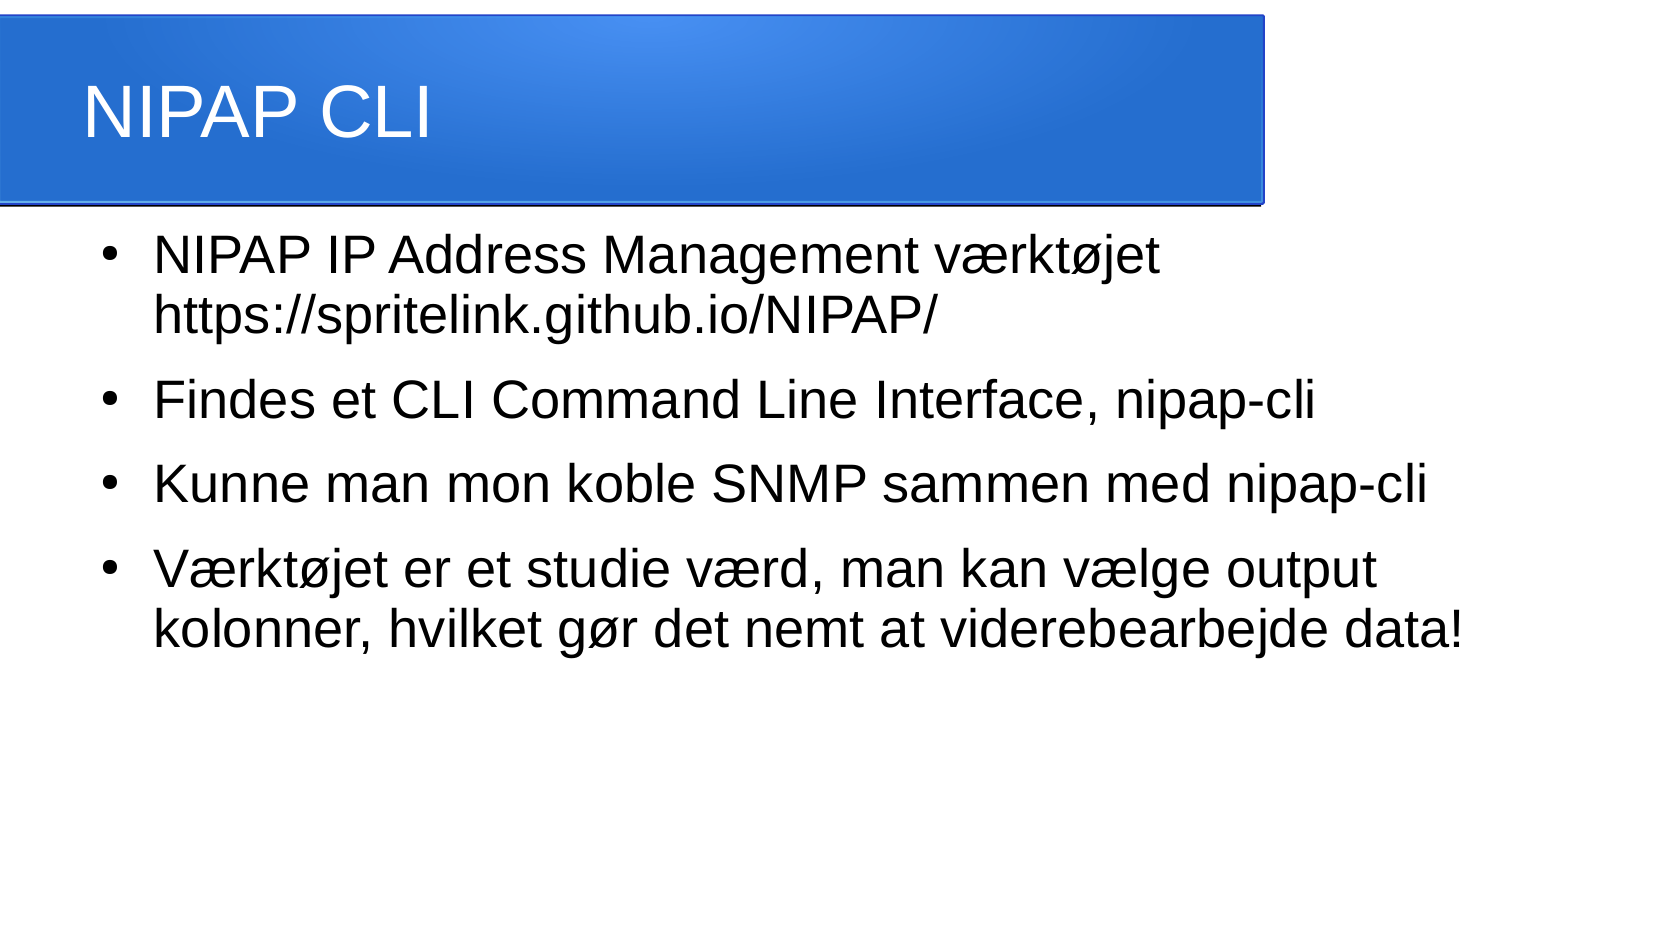

# NIPAP CLI
NIPAP IP Address Management værktøjet
https://spritelink.github.io/NIPAP/
Findes et CLI Command Line Interface, nipap-cli
Kunne man mon koble SNMP sammen med nipap-cli
Værktøjet er et studie værd, man kan vælge output kolonner, hvilket gør det nemt at viderebearbejde data!